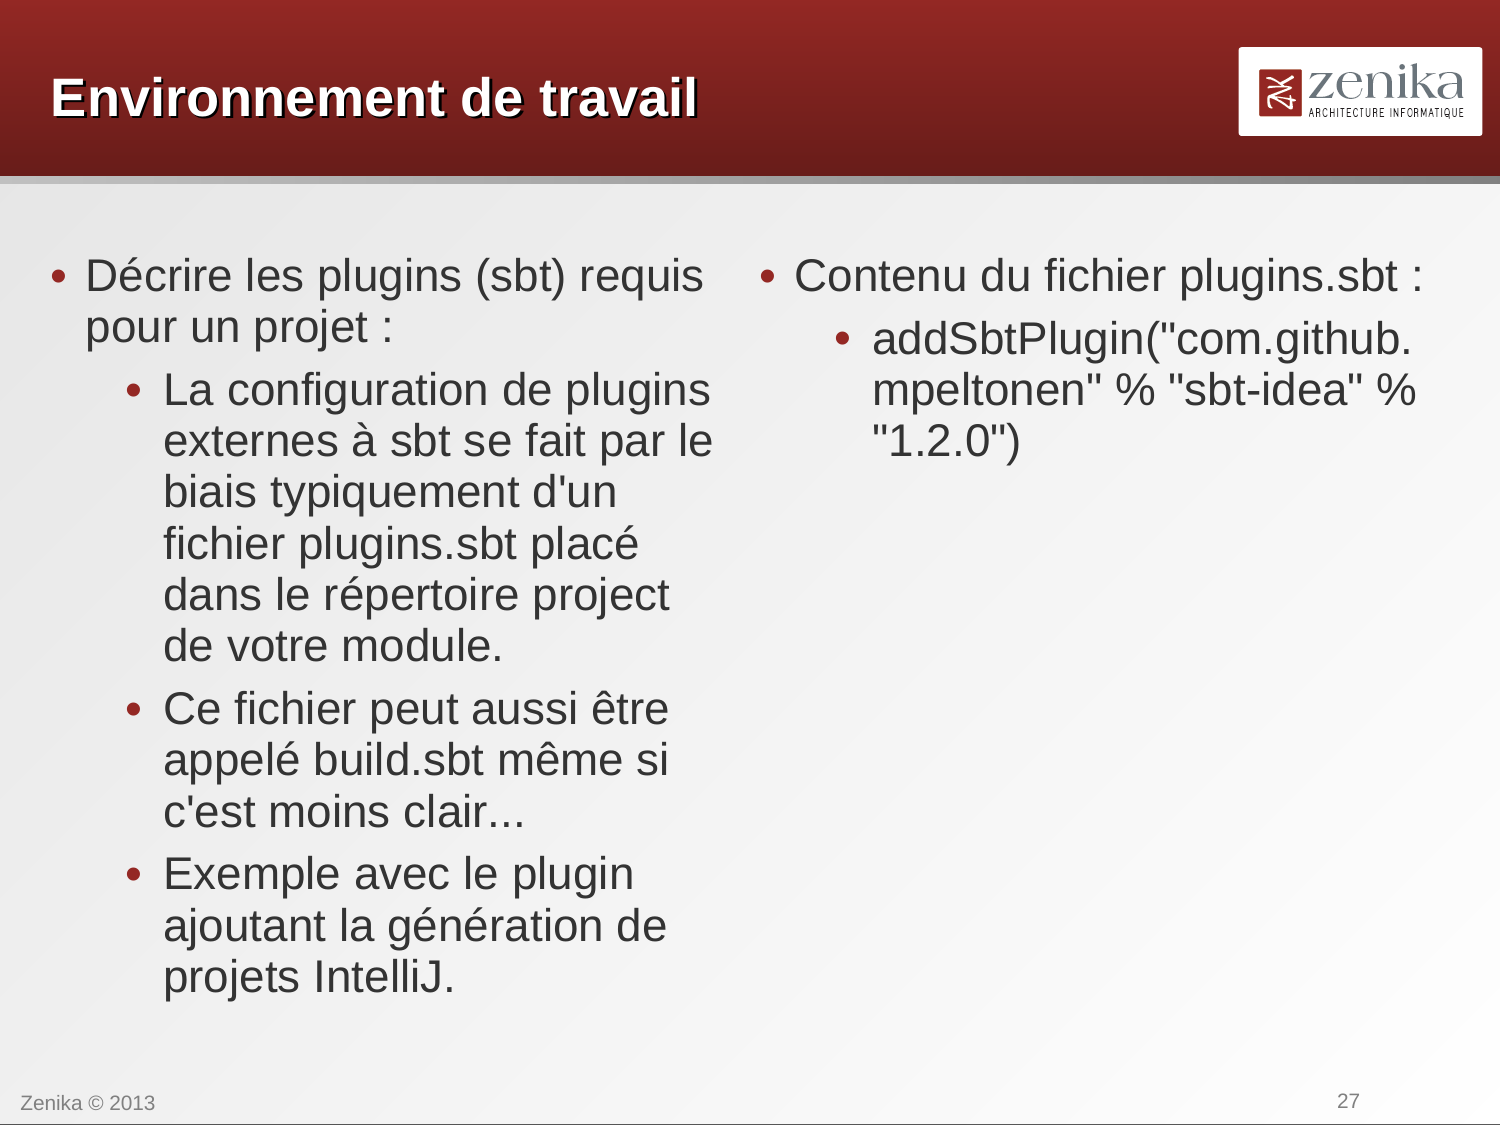

# Environnement de travail
Décrire les plugins (sbt) requis pour un projet :
La configuration de plugins externes à sbt se fait par le biais typiquement d'un fichier plugins.sbt placé dans le répertoire project de votre module.
Ce fichier peut aussi être appelé build.sbt même si c'est moins clair...
Exemple avec le plugin ajoutant la génération de projets IntelliJ.
Contenu du fichier plugins.sbt :
addSbtPlugin("com.github.mpeltonen" % "sbt-idea" % "1.2.0")